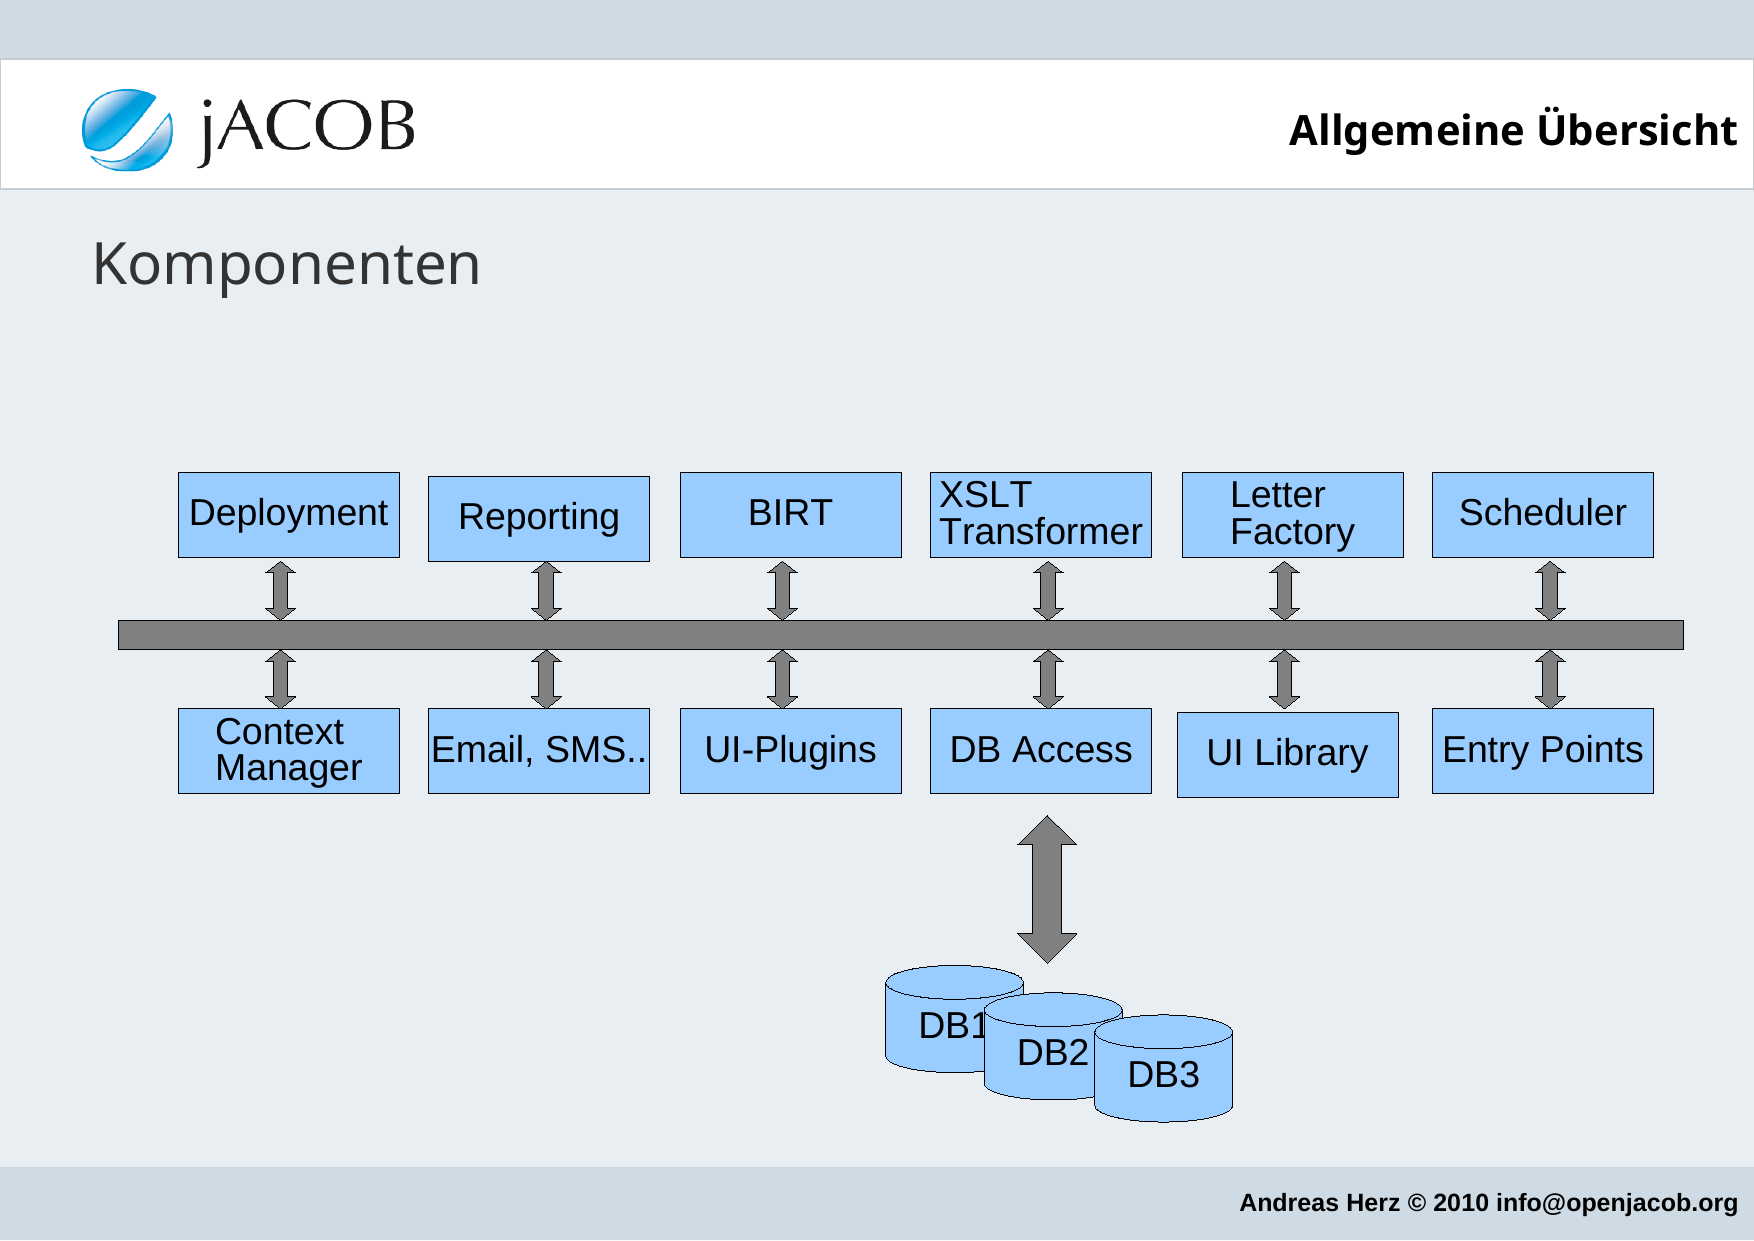

# Allgemeine Übersicht
Komponenten
Deployment
BIRT
XSLT
Transformer
Letter
Factory
Scheduler
Reporting
Context
Manager
Email, SMS..
UI-Plugins
DB Access
Entry Points
UI Library
DB1
DB2
DB3
Andreas Herz © 2010 info@openjacob.org